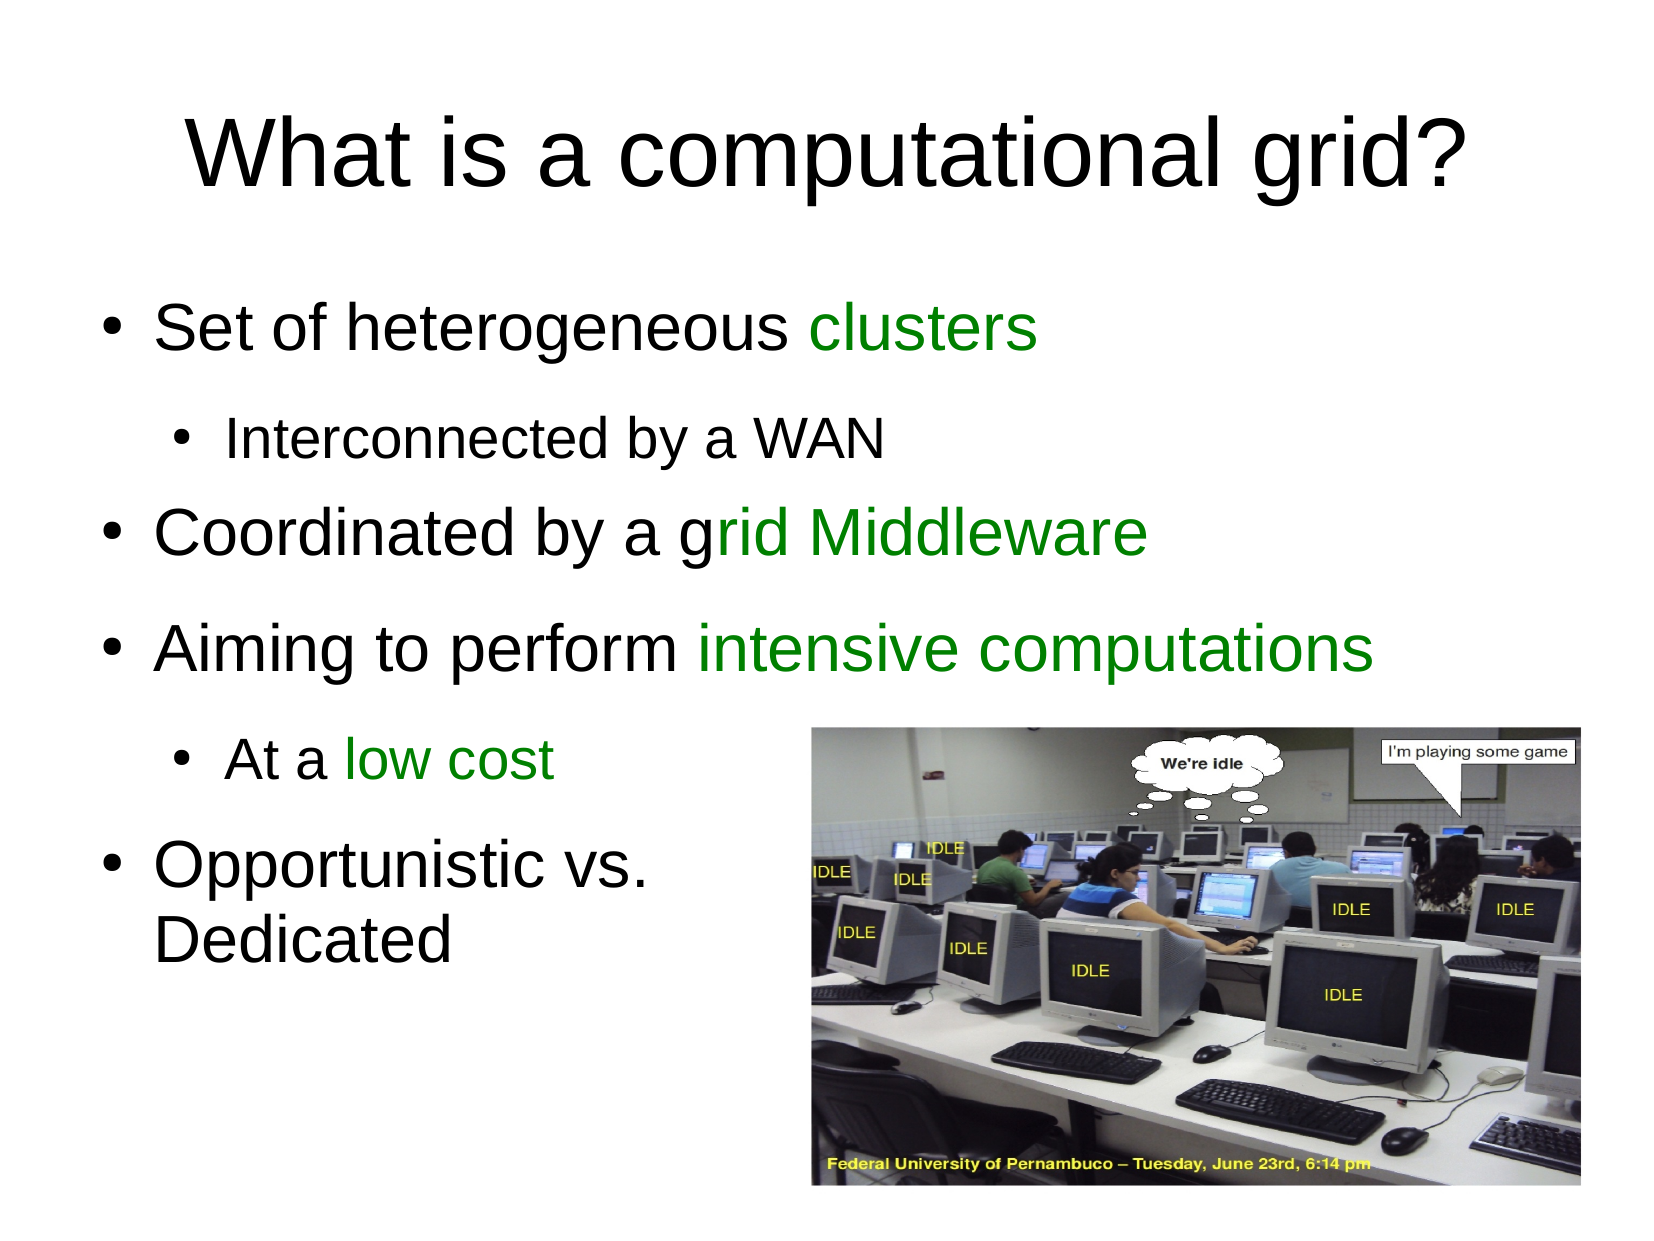

# What is a computational grid?
Set of heterogeneous clusters
Interconnected by a WAN
Coordinated by a grid Middleware
Aiming to perform intensive computations
At a low cost
Opportunistic vs. Dedicated